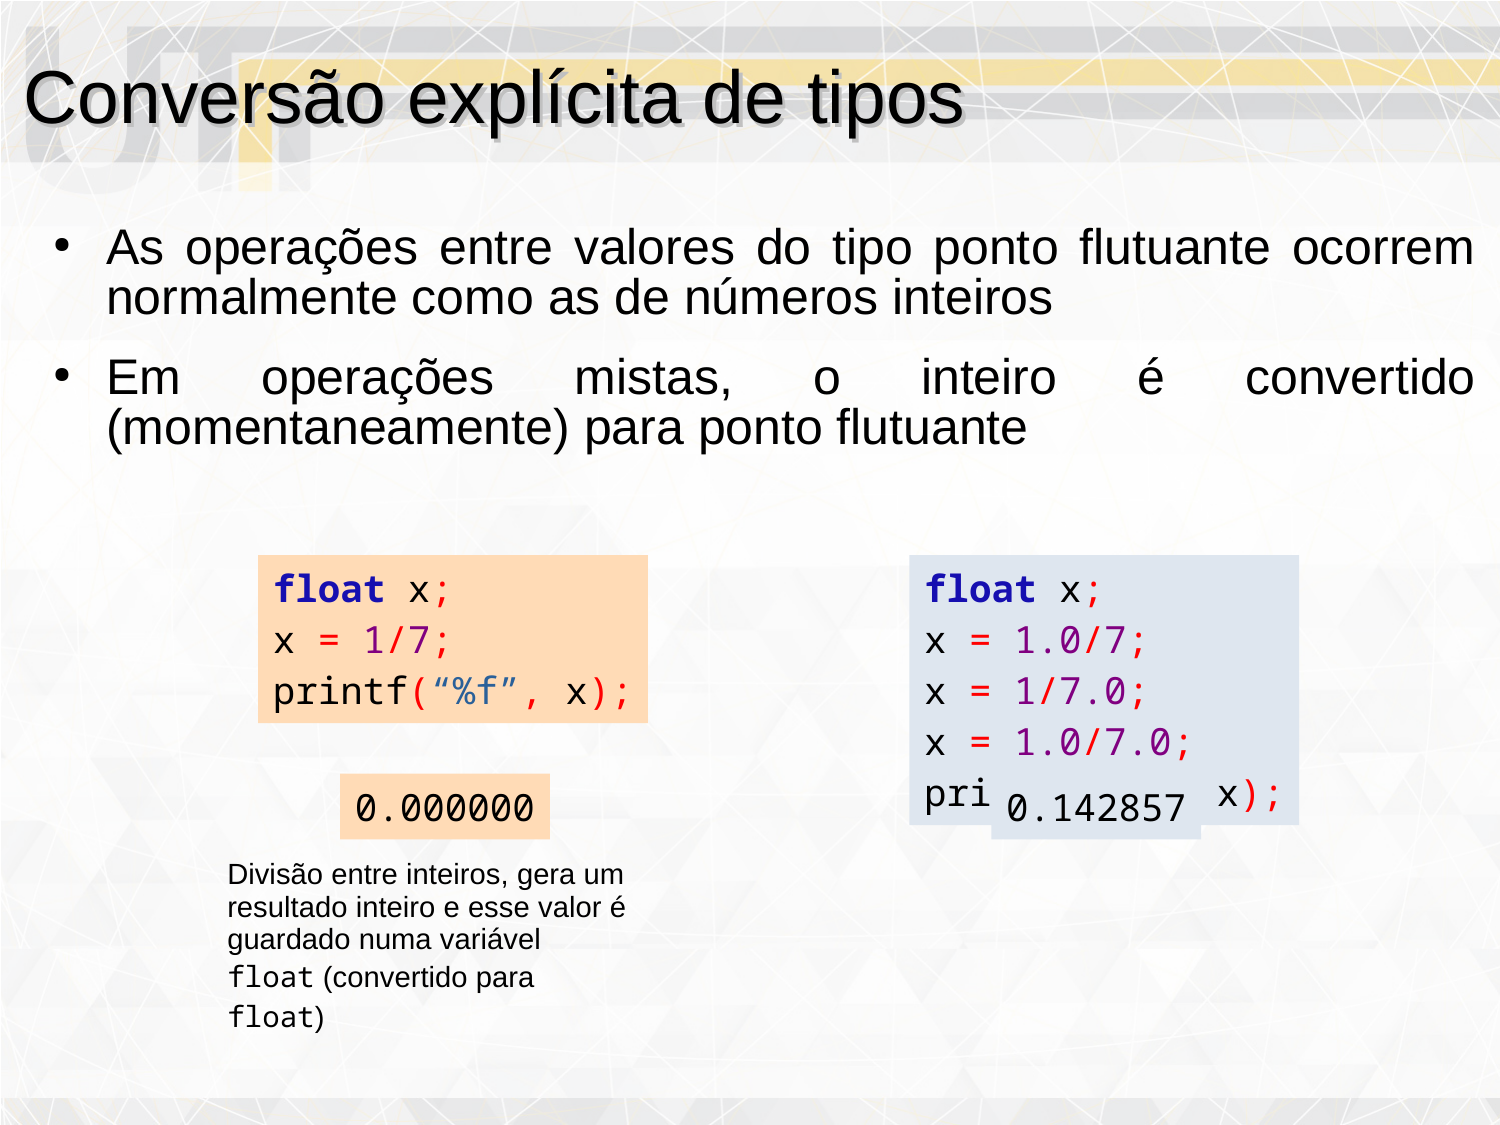

# Conversão explícita de tipos
As operações entre valores do tipo ponto flutuante ocorrem normalmente como as de números inteiros
Em operações mistas, o inteiro é convertido (momentaneamente) para ponto flutuante
float x;
x = 1/7;
printf(“%f”, x);
float x;
x = 1.0/7;
x = 1/7.0;
x = 1.0/7.0;
printf(“%f”, x);
0.000000
0.142857
Divisão entre inteiros, gera um resultado inteiro e esse valor é guardado numa variável float (convertido para float)